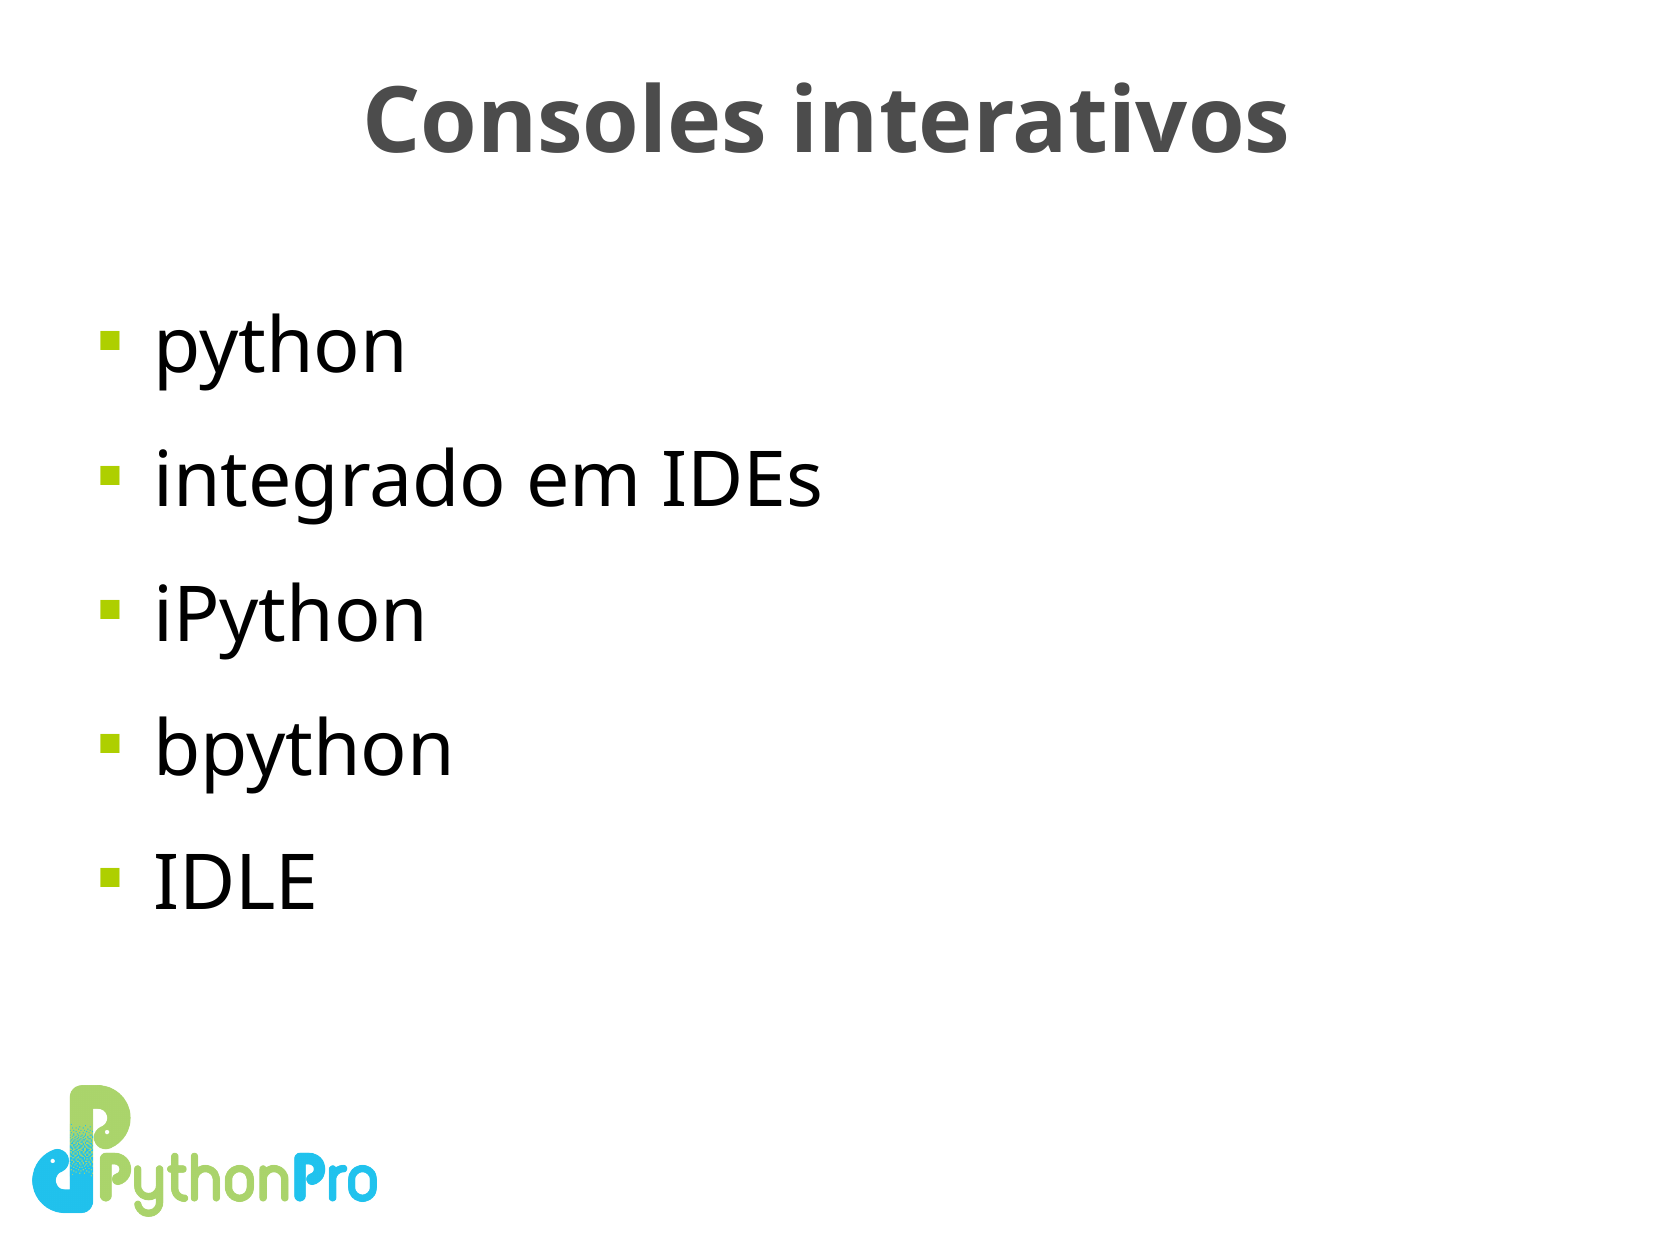

# Consoles interativos
python
integrado em IDEs
iPython
bpython
IDLE